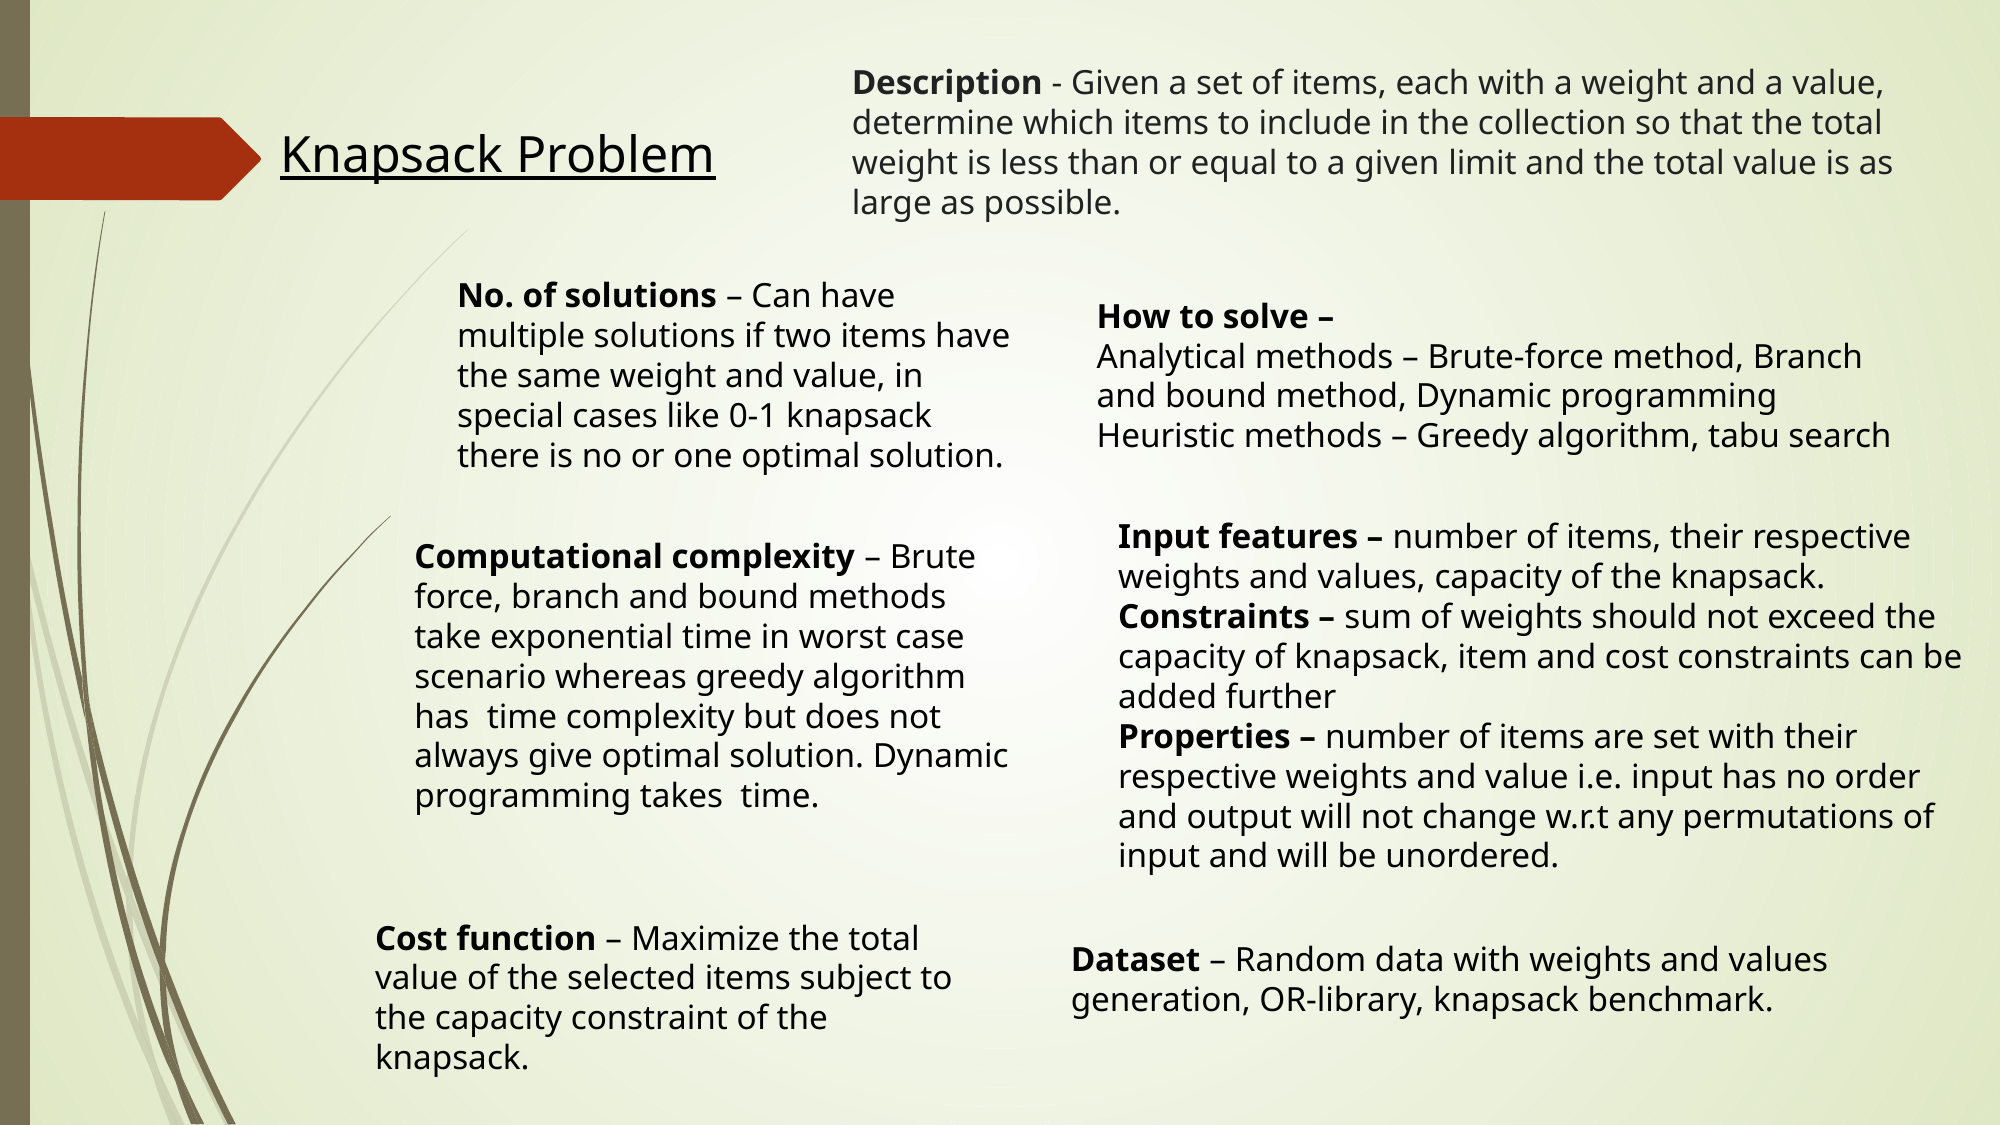

Description - Given a set of items, each with a weight and a value, determine which items to include in the collection so that the total weight is less than or equal to a given limit and the total value is as large as possible.
Knapsack Problem
No. of solutions – Can have multiple solutions if two items have the same weight and value, in special cases like 0-1 knapsack there is no or one optimal solution.
How to solve –
Analytical methods – Brute-force method, Branch and bound method, Dynamic programming
Heuristic methods – Greedy algorithm, tabu search
Input features – number of items, their respective weights and values, capacity of the knapsack.
Constraints – sum of weights should not exceed the capacity of knapsack, item and cost constraints can be added further
Properties – number of items are set with their respective weights and value i.e. input has no order and output will not change w.r.t any permutations of input and will be unordered.
Computational complexity – Brute force, branch and bound methods take exponential time in worst case scenario whereas greedy algorithm has time complexity but does not always give optimal solution. Dynamic programming takes time.
Cost function – Maximize the total value of the selected items subject to the capacity constraint of the knapsack.
Dataset – Random data with weights and values generation, OR-library, knapsack benchmark.